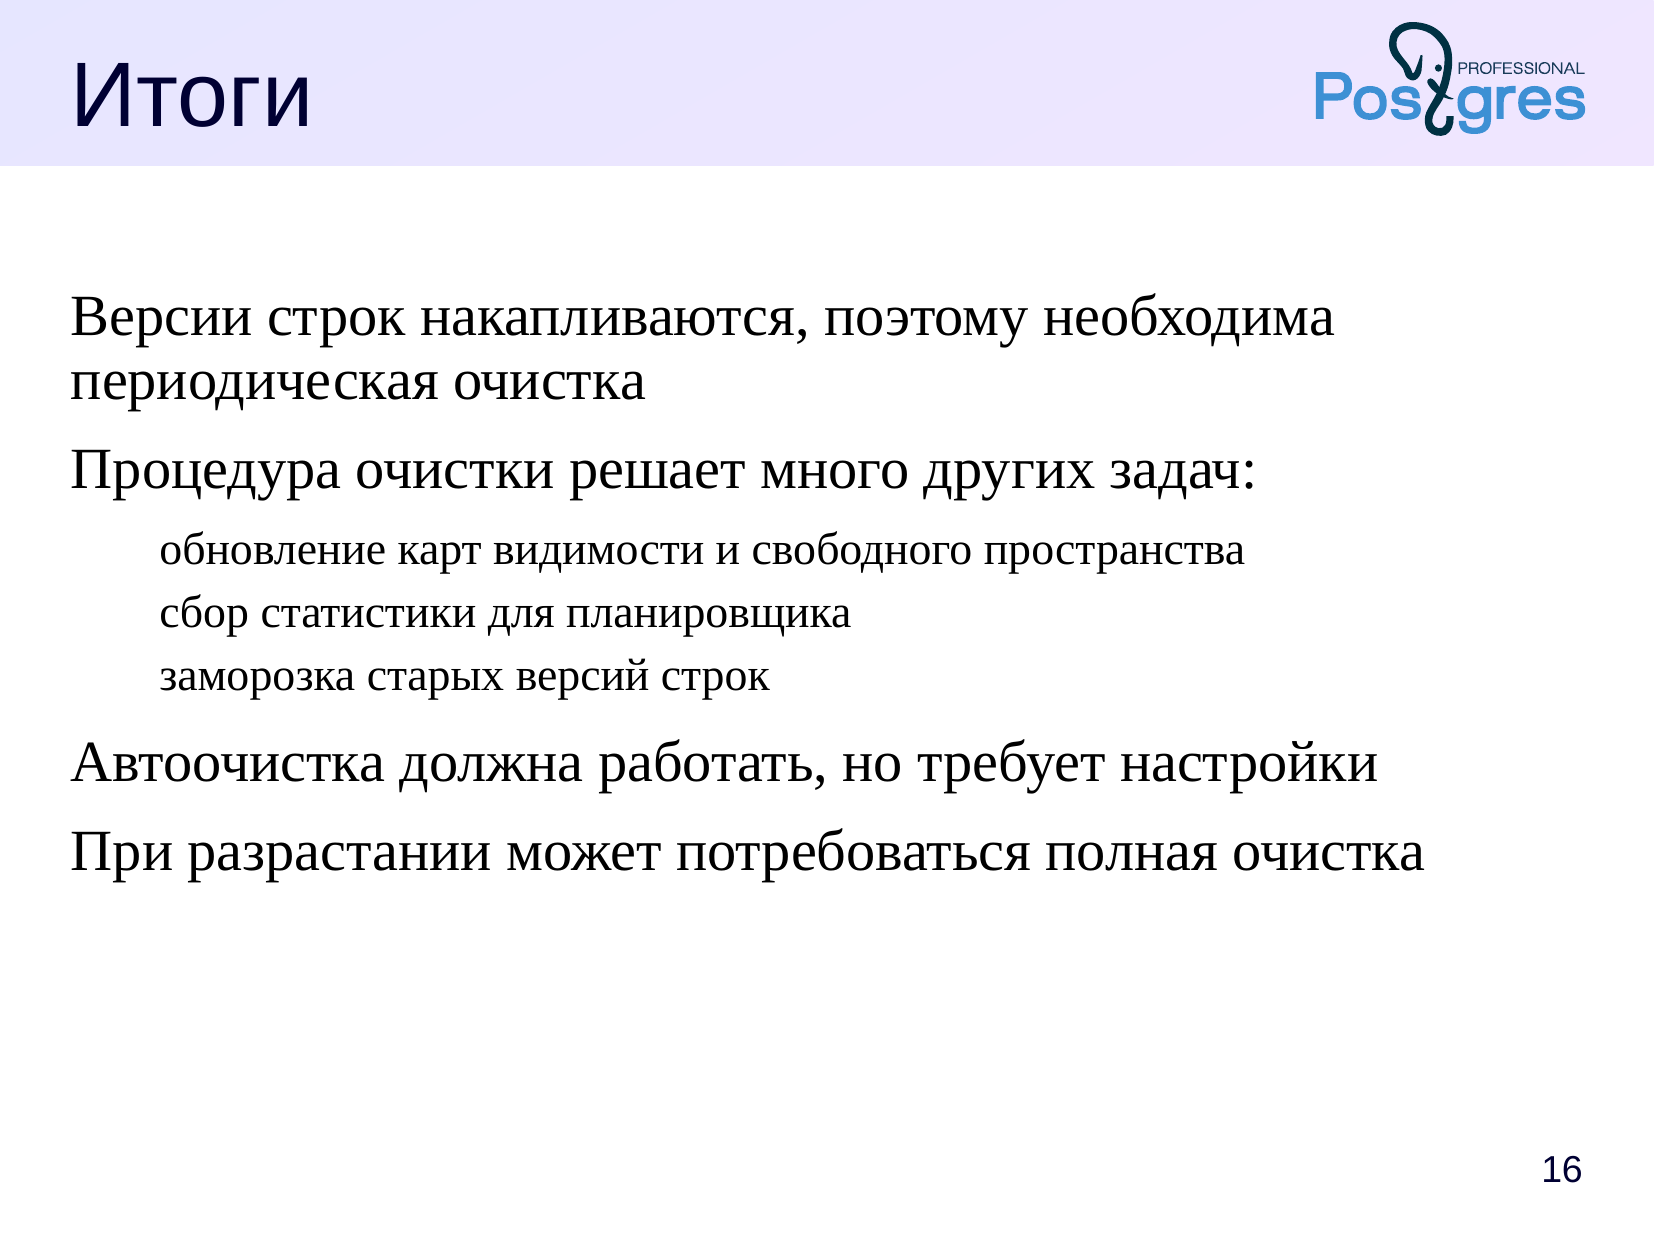

# Итоги
Версии строк накапливаются, поэтому необходима
периодическая очистка
Процедура очистки решает много других задач:
обновление карт видимости и свободного пространства
сбор статистики для планировщика
заморозка старых версий строк
Автоочистка должна работать, но требует настройки
При разрастании может потребоваться полная очистка